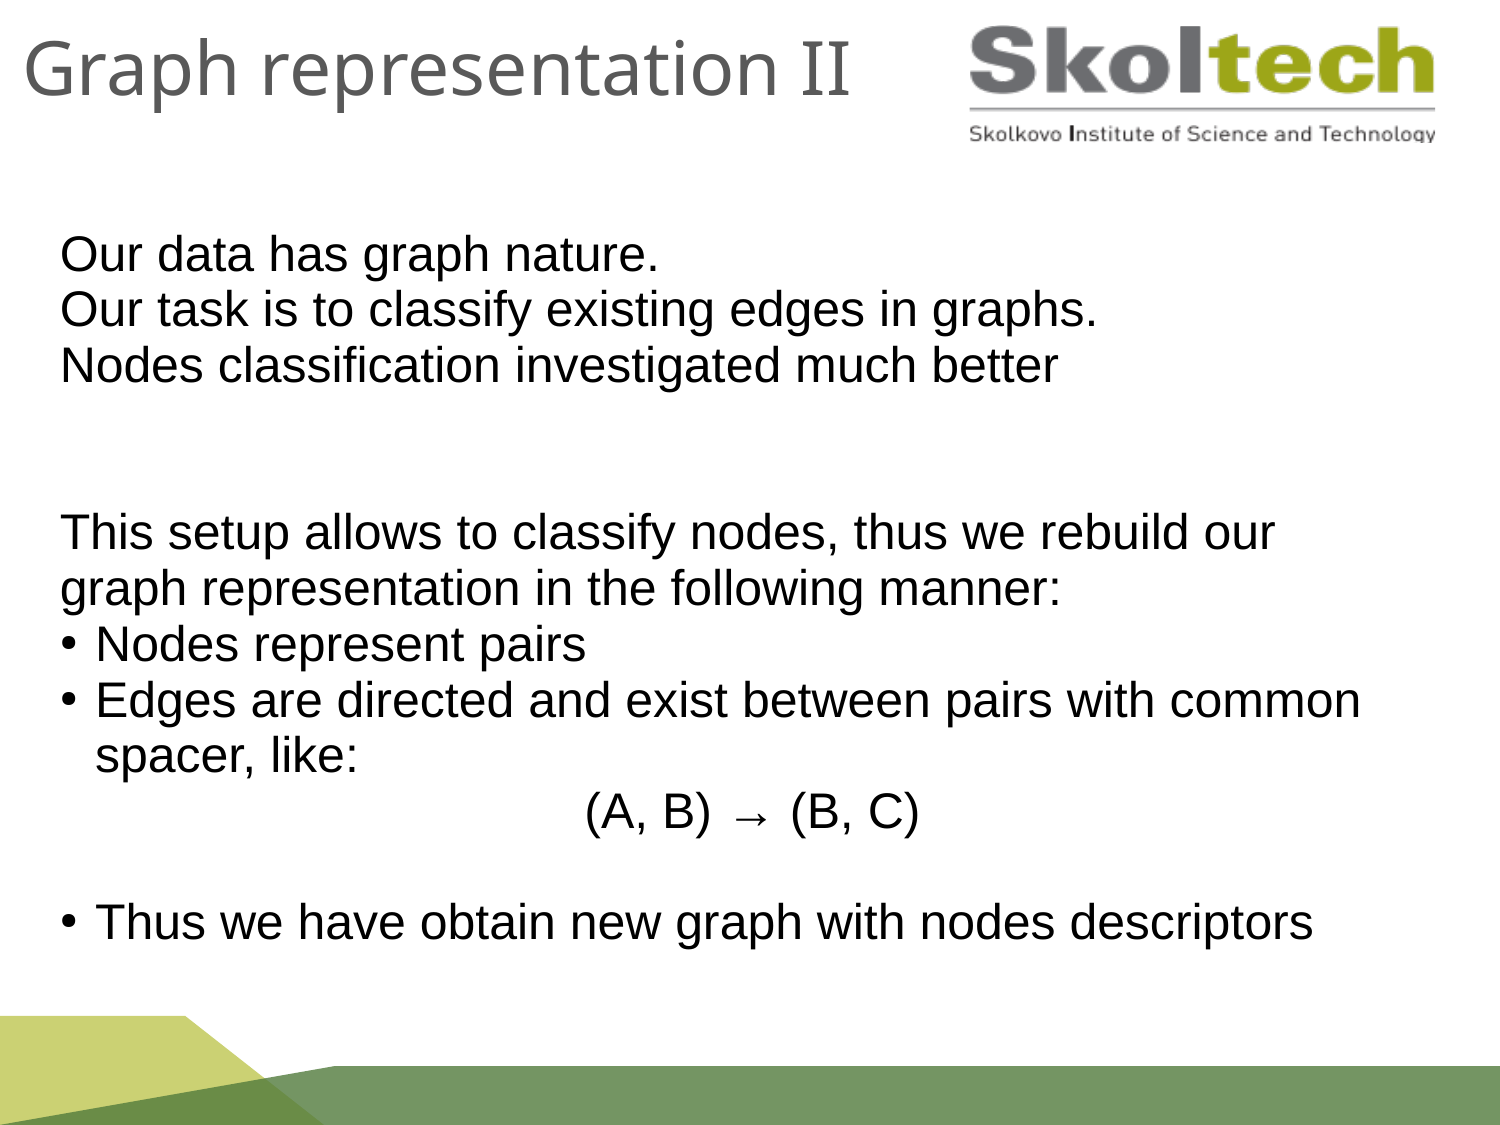

# Graph representation II
Our data has graph nature.
Our task is to classify existing edges in graphs.
Nodes classification investigated much better
This setup allows to classify nodes, thus we rebuild our graph representation in the following manner:
Nodes represent pairs
Edges are directed and exist between pairs with common spacer, like:
(A, B) → (B, C)
Thus we have obtain new graph with nodes descriptors